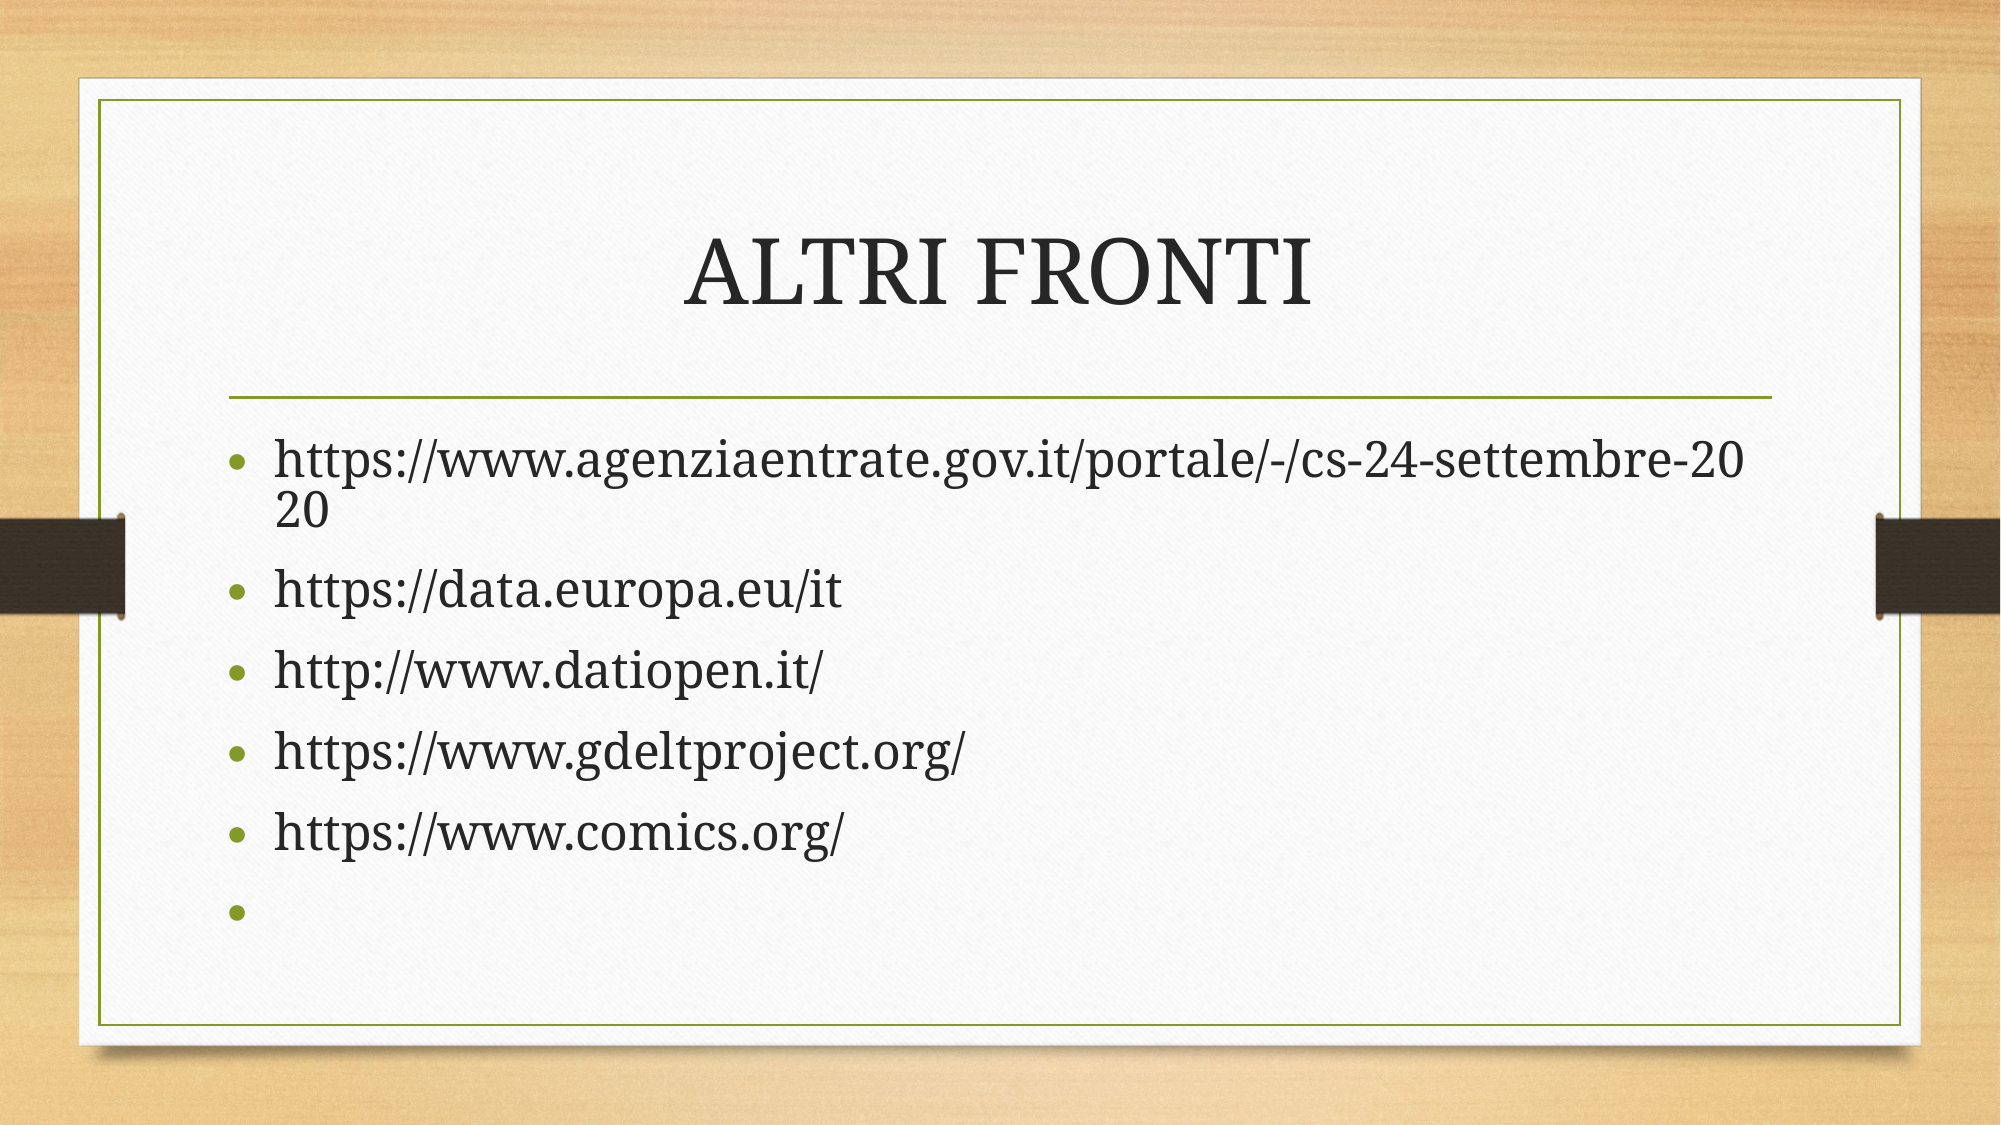

# ALTRI FRONTI
https://www.agenziaentrate.gov.it/portale/-/cs-24-settembre-2020
https://data.europa.eu/it
http://www.datiopen.it/
https://www.gdeltproject.org/
https://www.comics.org/